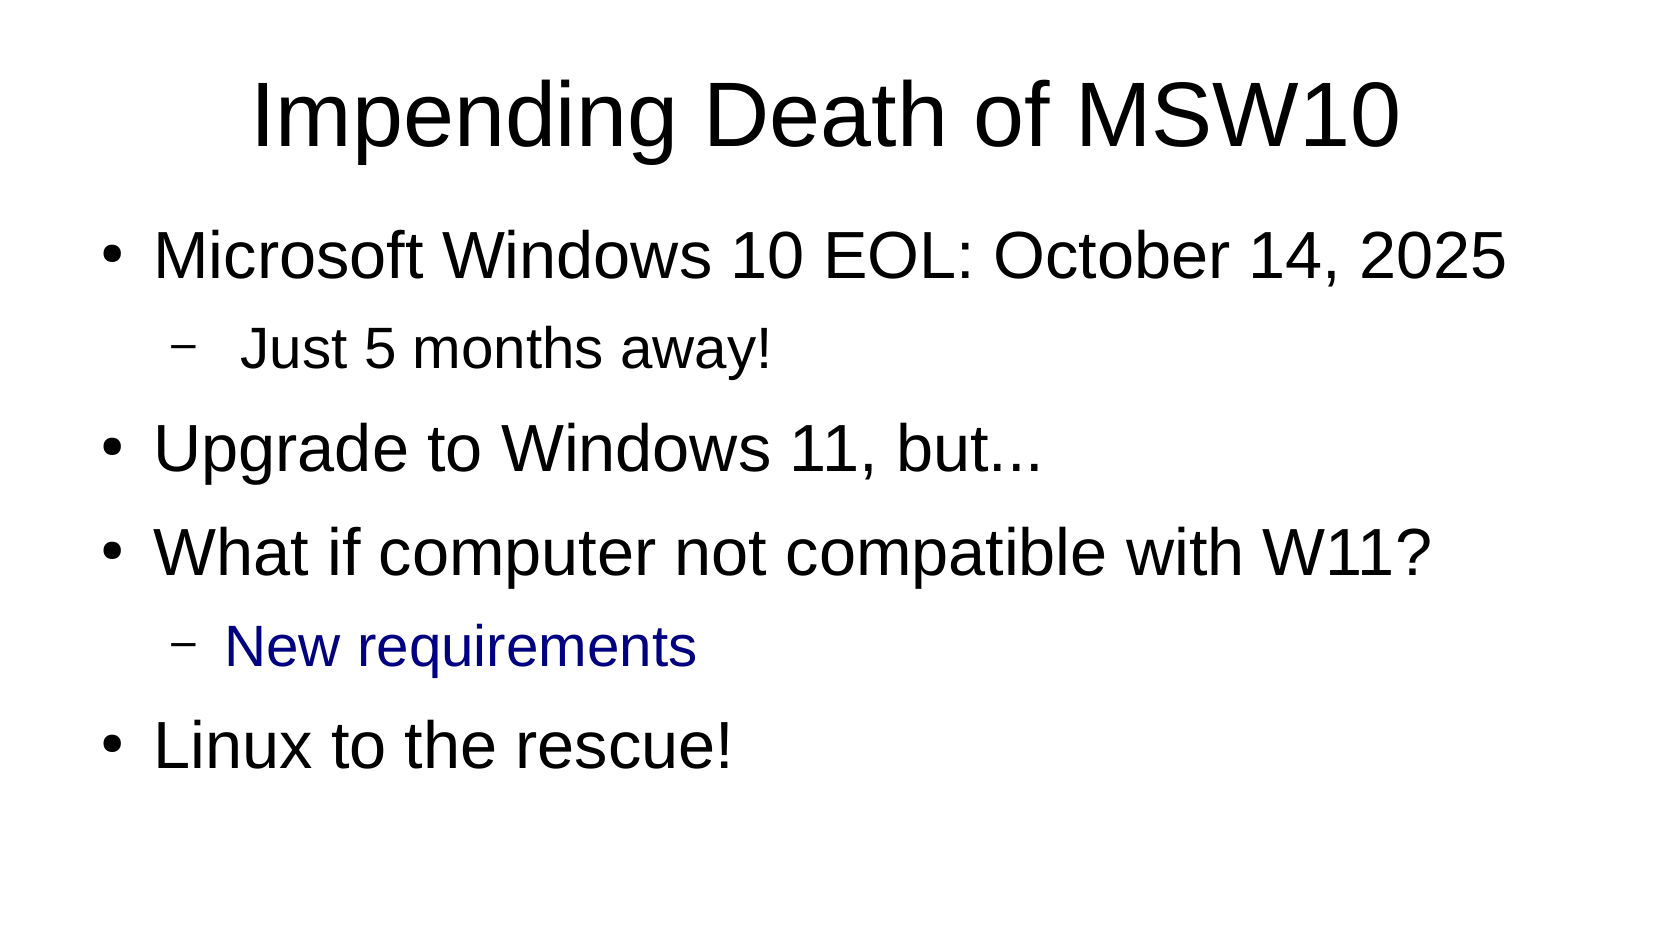

# Impending Death of MSW10
Microsoft Windows 10 EOL: October 14, 2025
 Just 5 months away!
Upgrade to Windows 11, but...
What if computer not compatible with W11?
New requirements
Linux to the rescue!